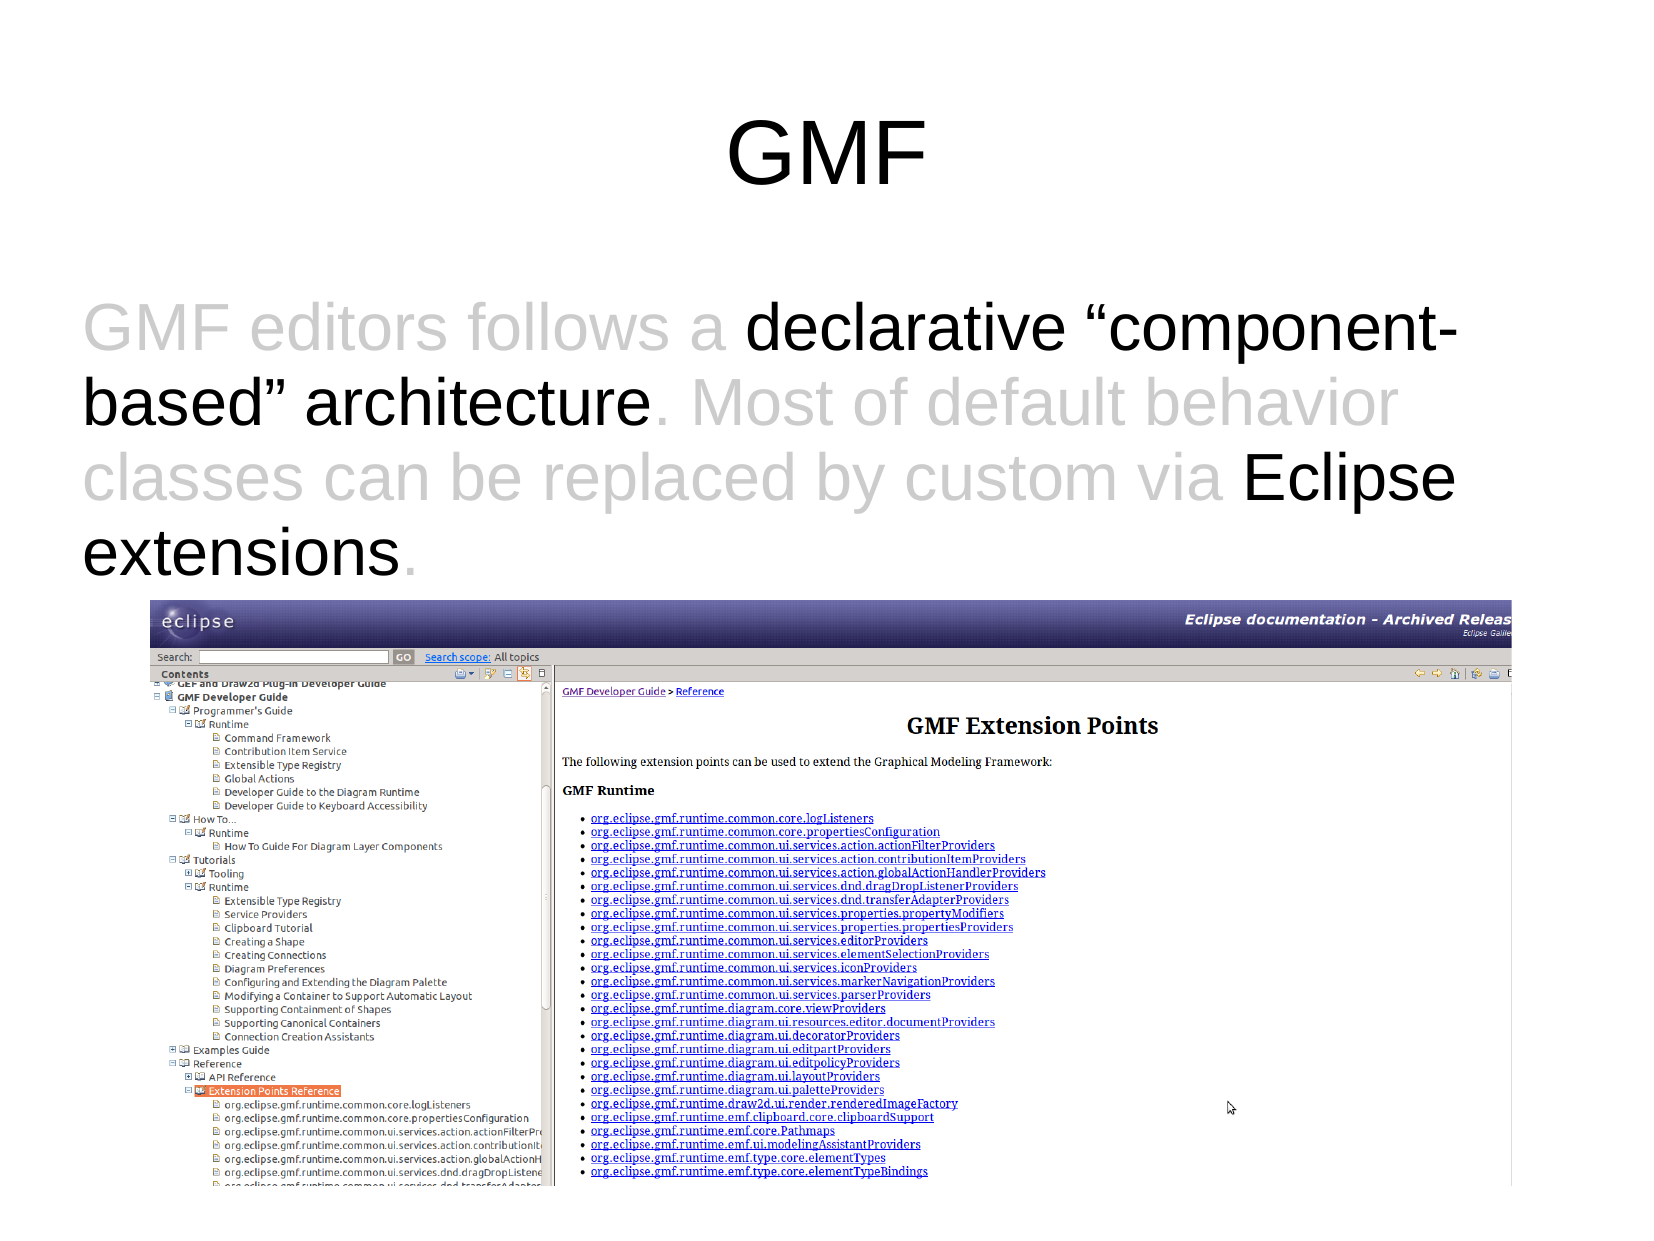

# GMF
GMF editors follows a declarative “component-based” architecture. Most of default behavior classes can be replaced by custom via Eclipse extensions.